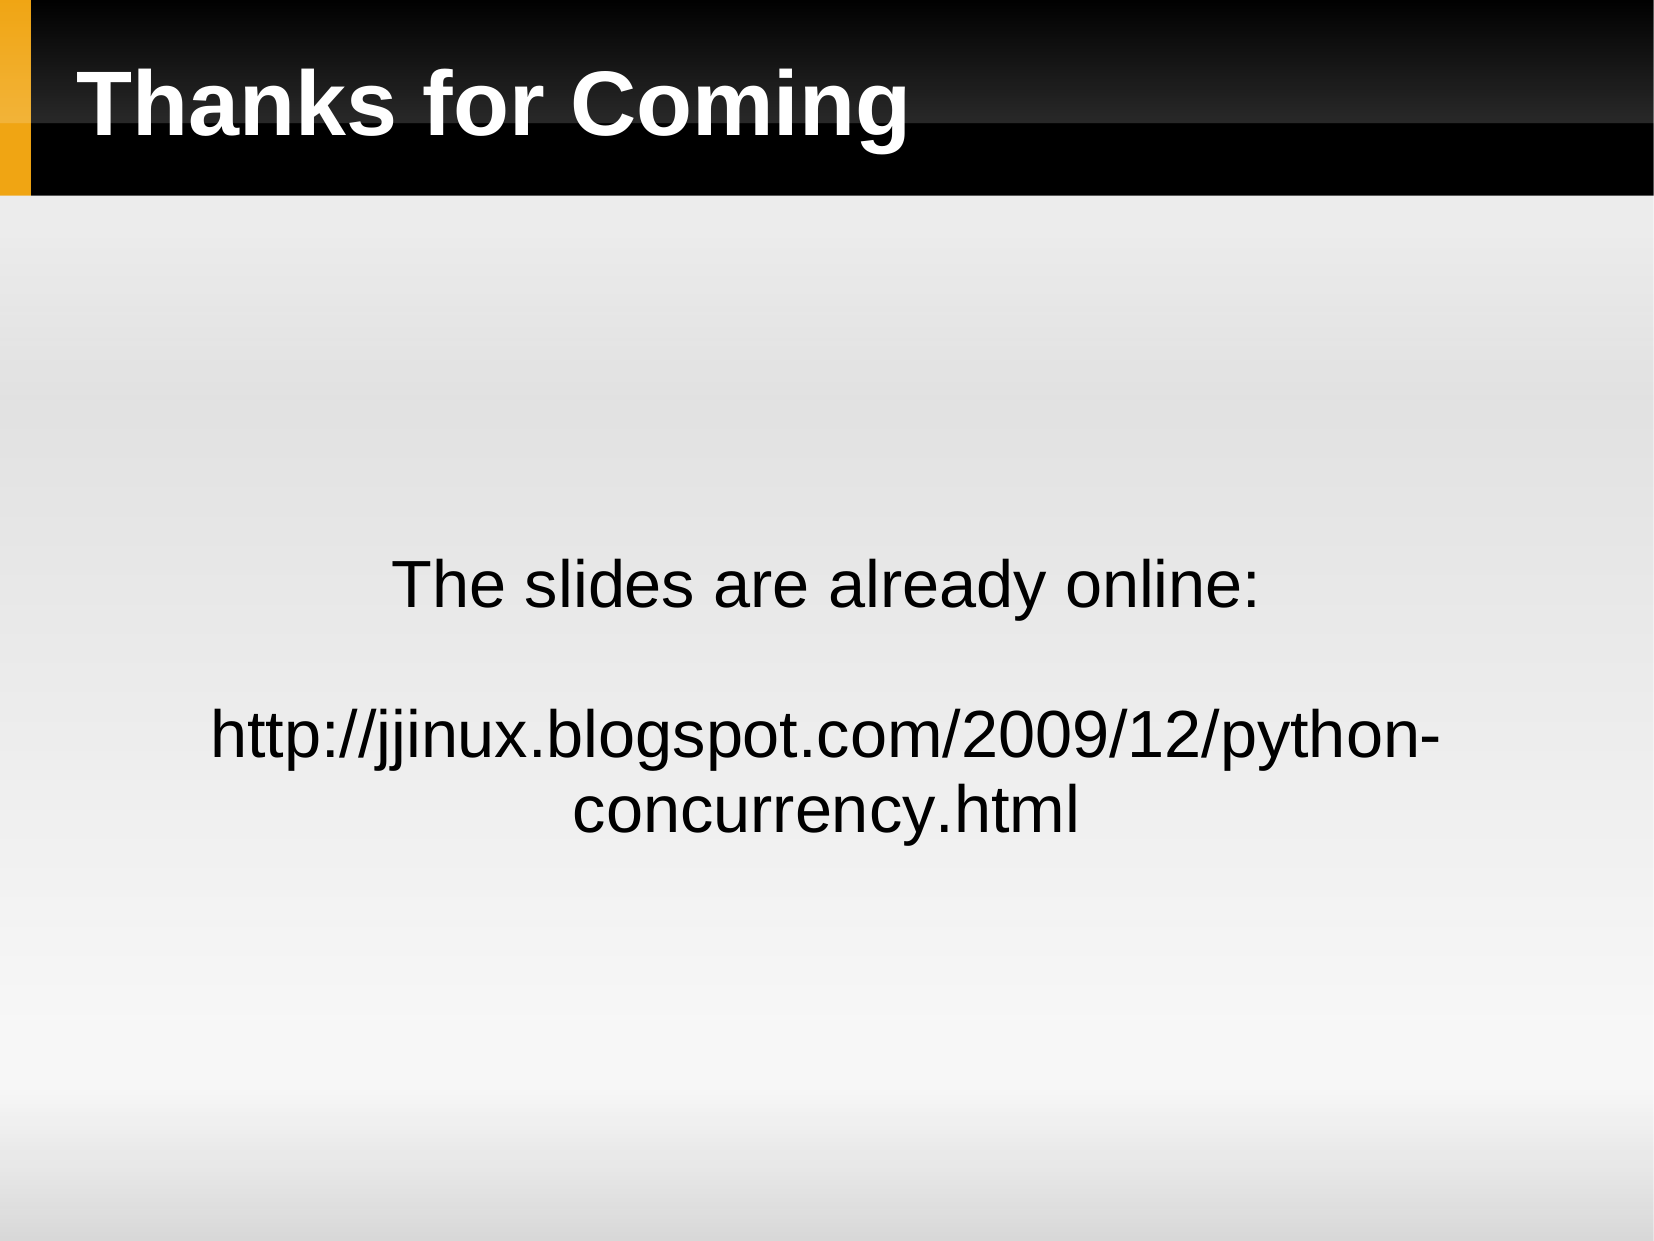

# Thanks for Coming
The slides are already online:
http://jjinux.blogspot.com/2009/12/python-concurrency.html